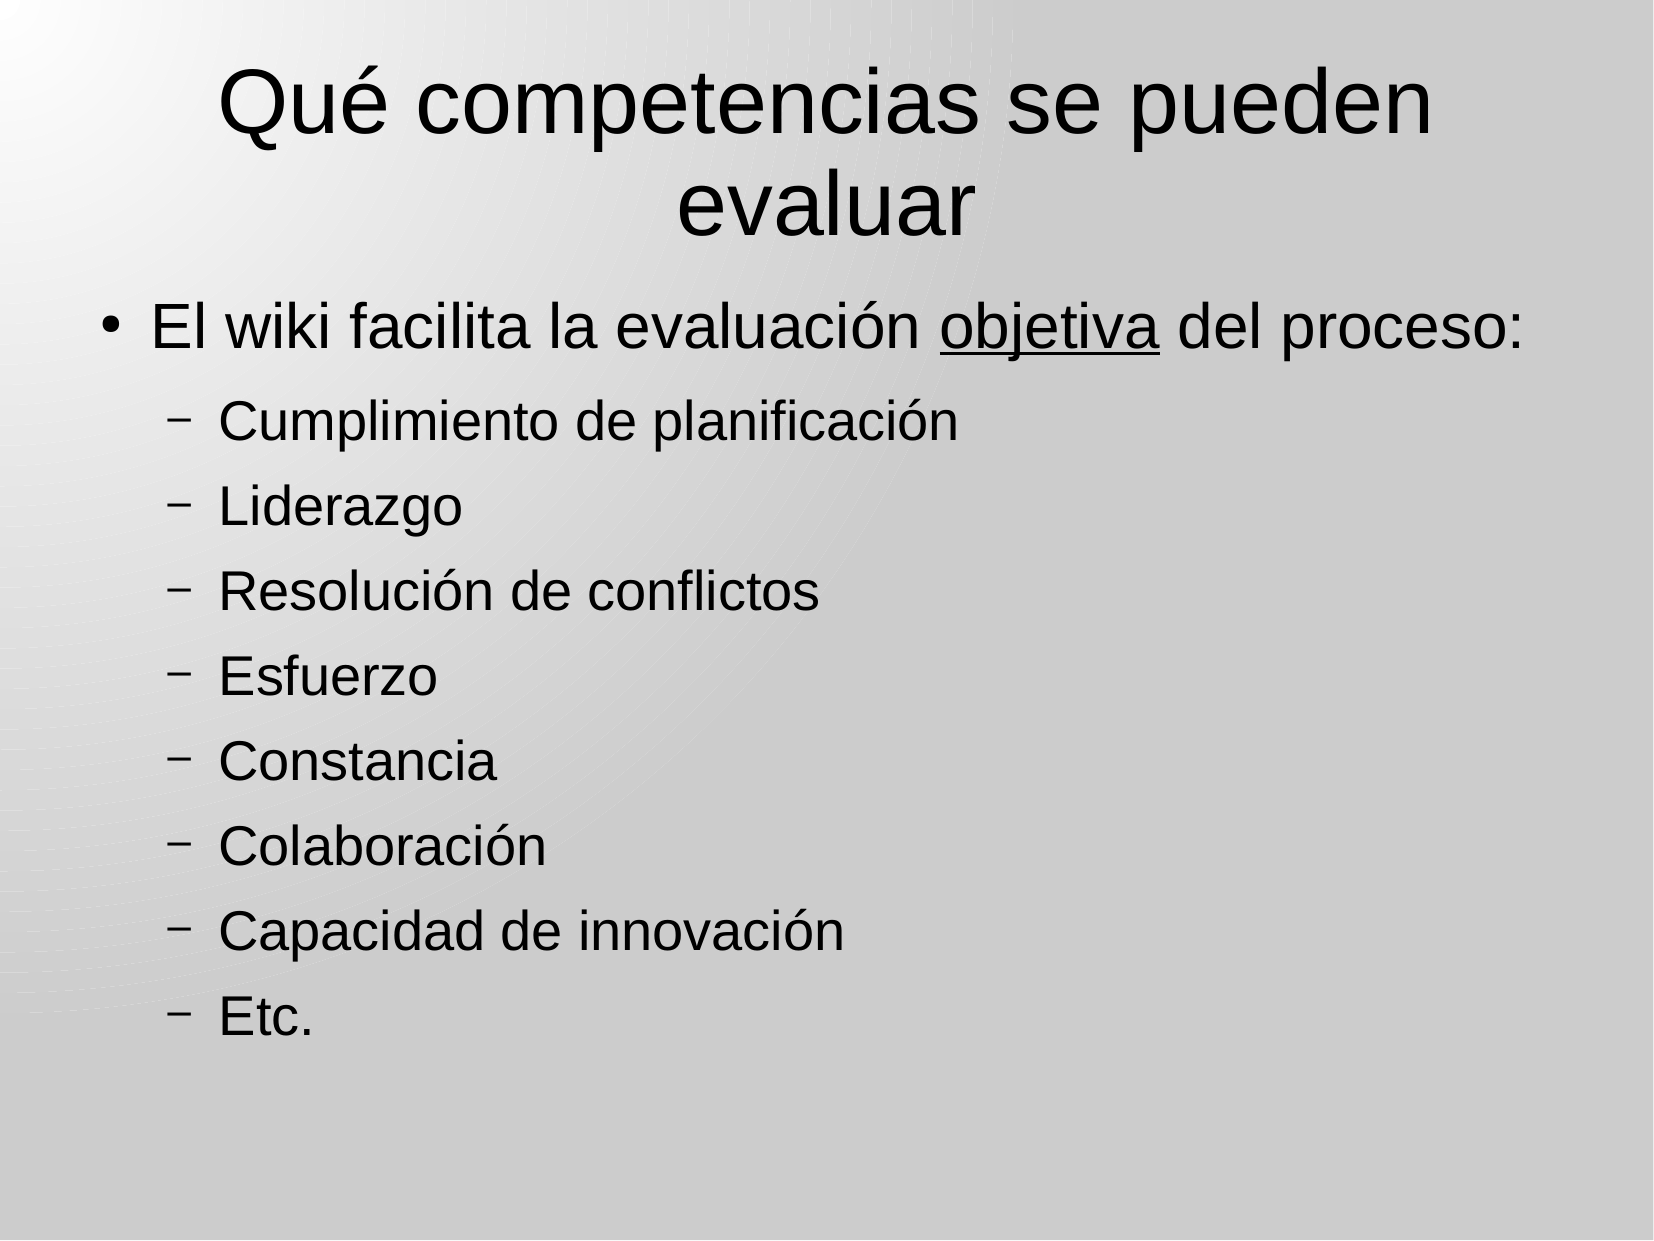

# Qué competencias se pueden evaluar
El wiki facilita la evaluación objetiva del proceso:
Cumplimiento de planificación
Liderazgo
Resolución de conflictos
Esfuerzo
Constancia
Colaboración
Capacidad de innovación
Etc.